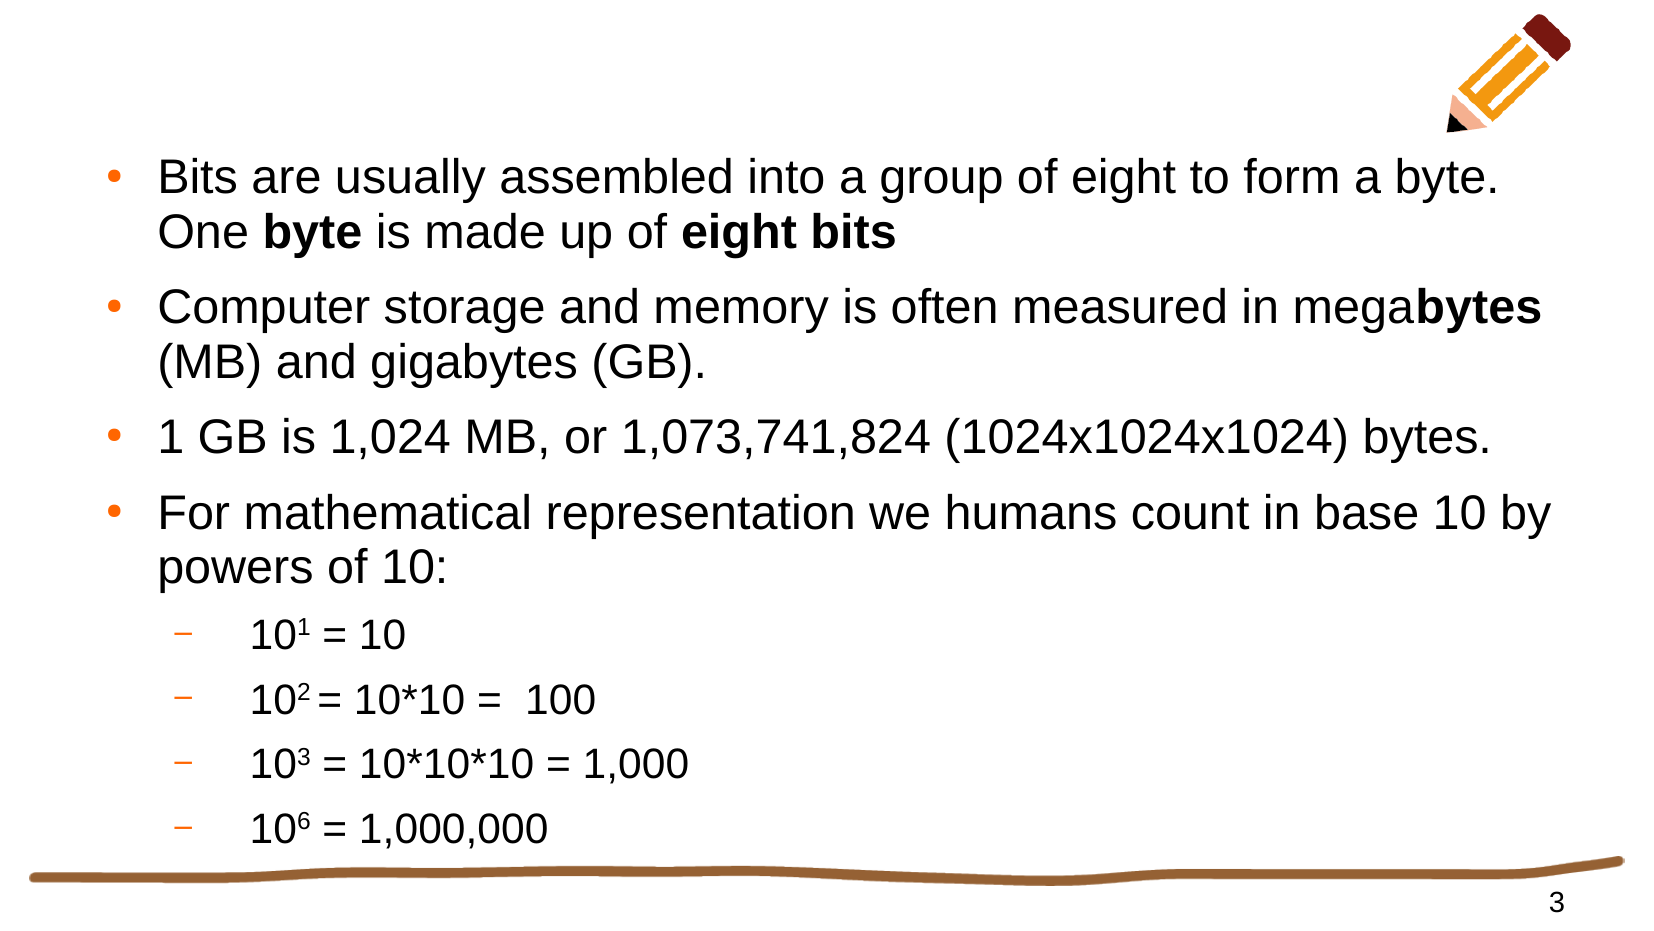

# Bits are usually assembled into a group of eight to form a byte. One byte is made up of eight bits
Computer storage and memory is often measured in megabytes (MB) and gigabytes (GB).
1 GB is 1,024 MB, or 1,073,741,824 (1024x1024x1024) bytes.
For mathematical representation we humans count in base 10 by powers of 10:
 101 = 10
 102 = 10*10 = 100
 103 = 10*10*10 = 1,000
 106 = 1,000,000
3